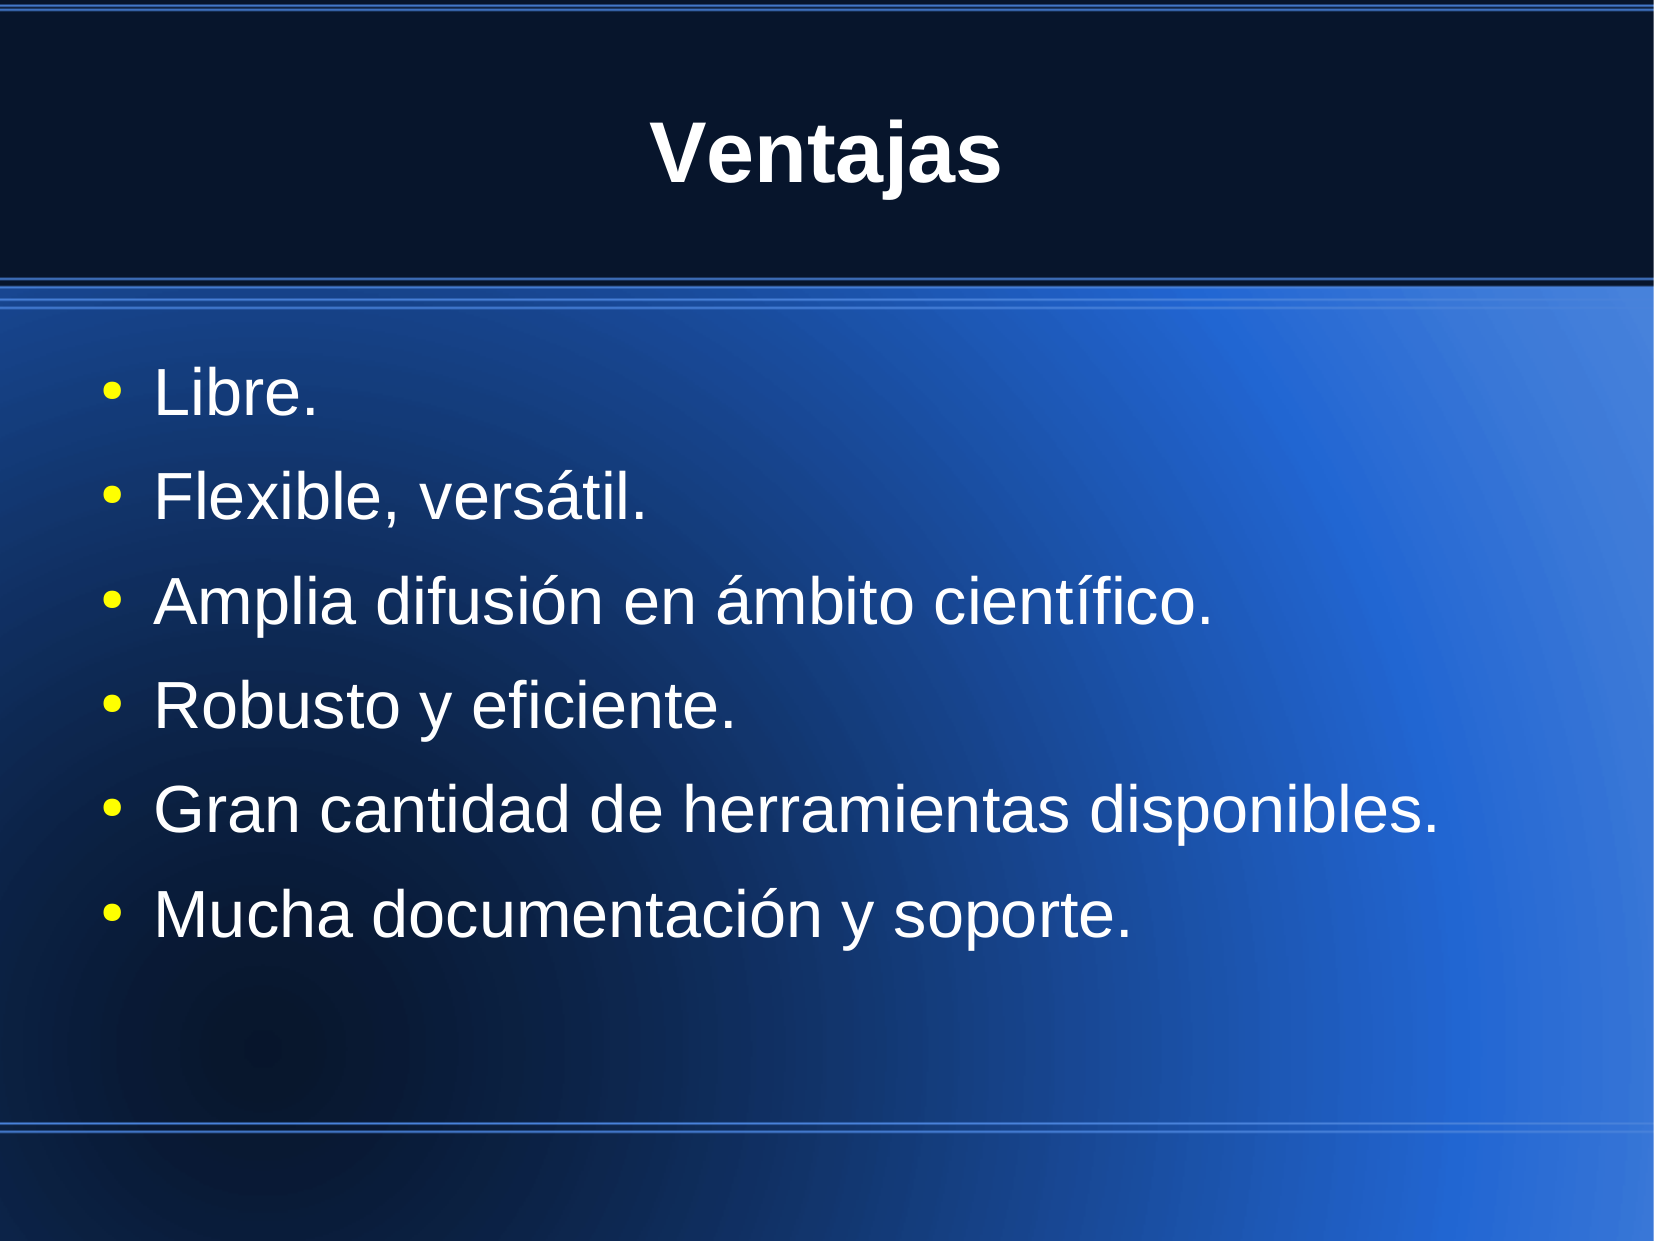

# Ventajas
Libre.
Flexible, versátil.
Amplia difusión en ámbito científico.
Robusto y eficiente.
Gran cantidad de herramientas disponibles.
Mucha documentación y soporte.